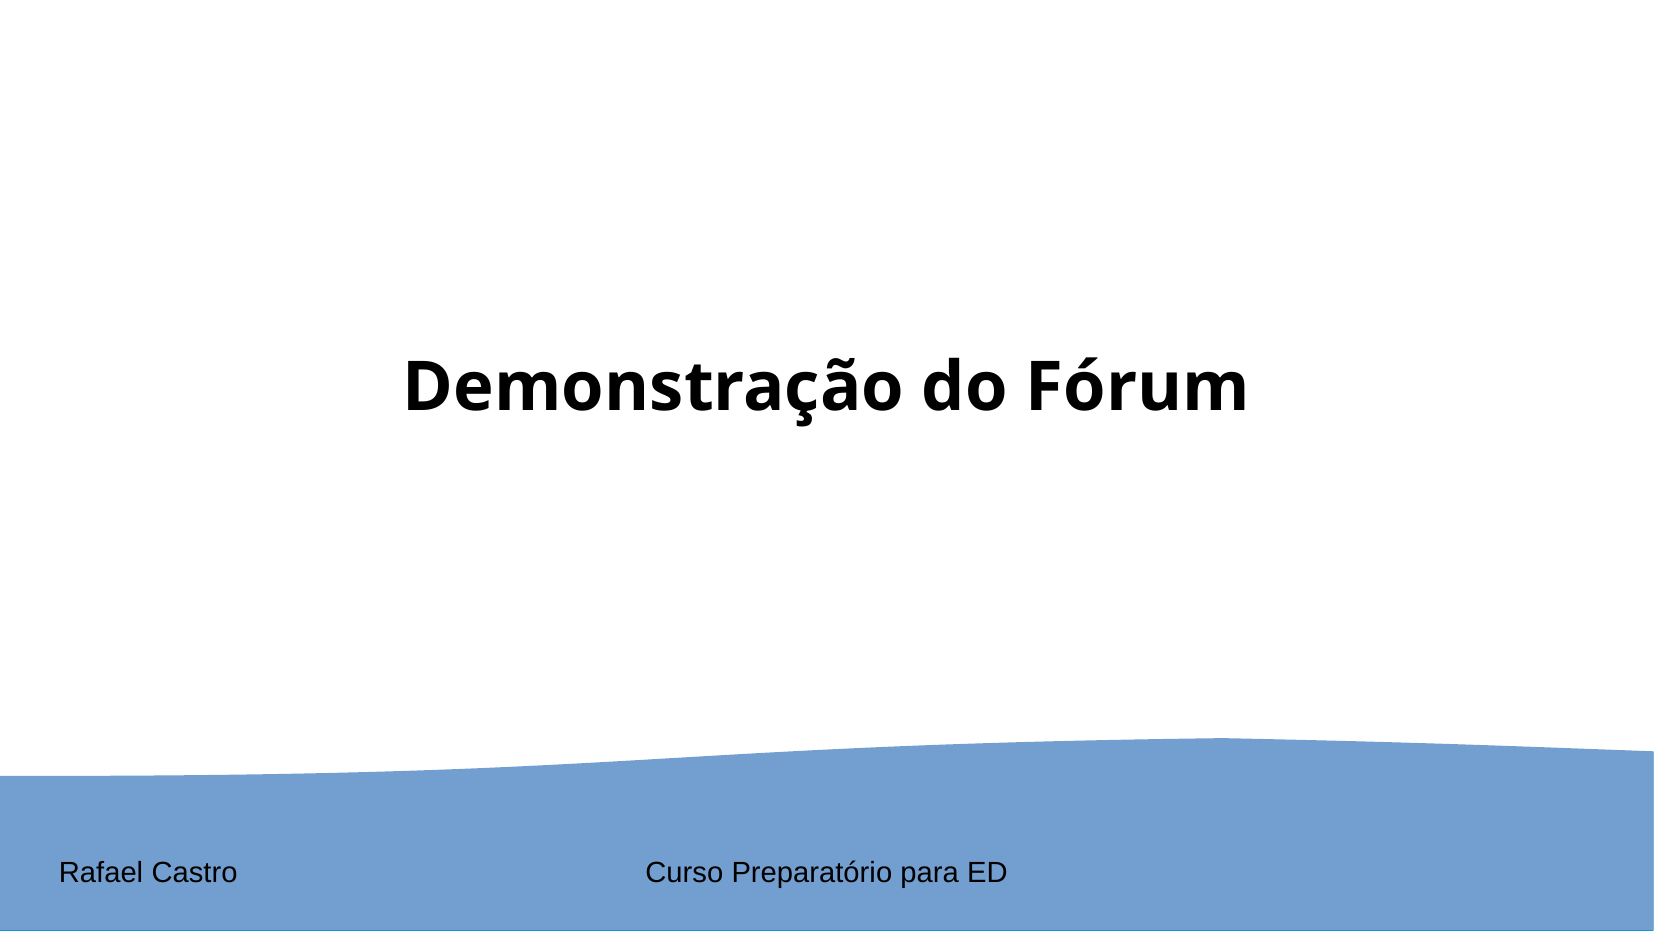

# Demonstração do Fórum
Curso Preparatório para ED